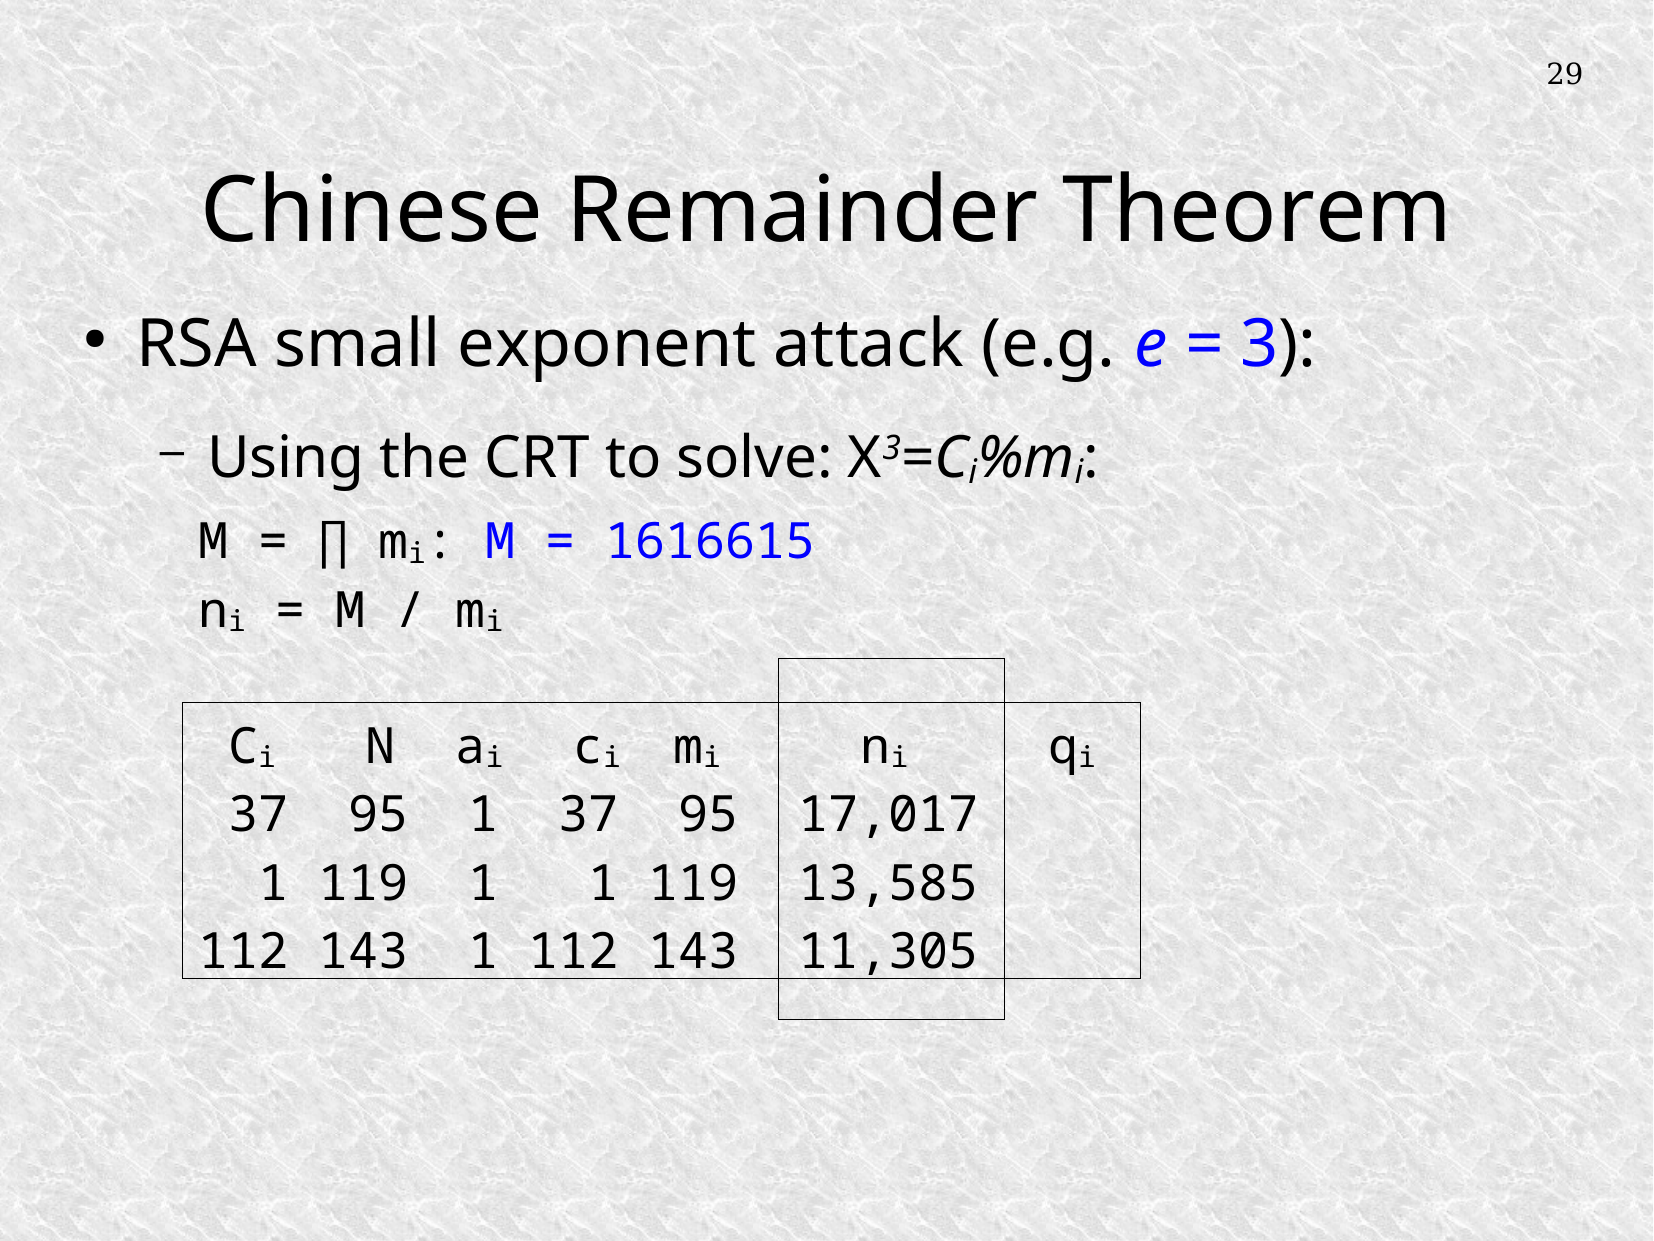

29
# Chinese Remainder Theorem
RSA small exponent attack (e.g. e = 3):
Using the CRT to solve: X3=Ci%mi:
M = ∏ mi: M = 1616615
ni = M / mi
 Ci N ai ci mi ni qi
 37 95 1 37 95 17,017
 1 119 1 1 119 13,585
112 143 1 112 143 11,305